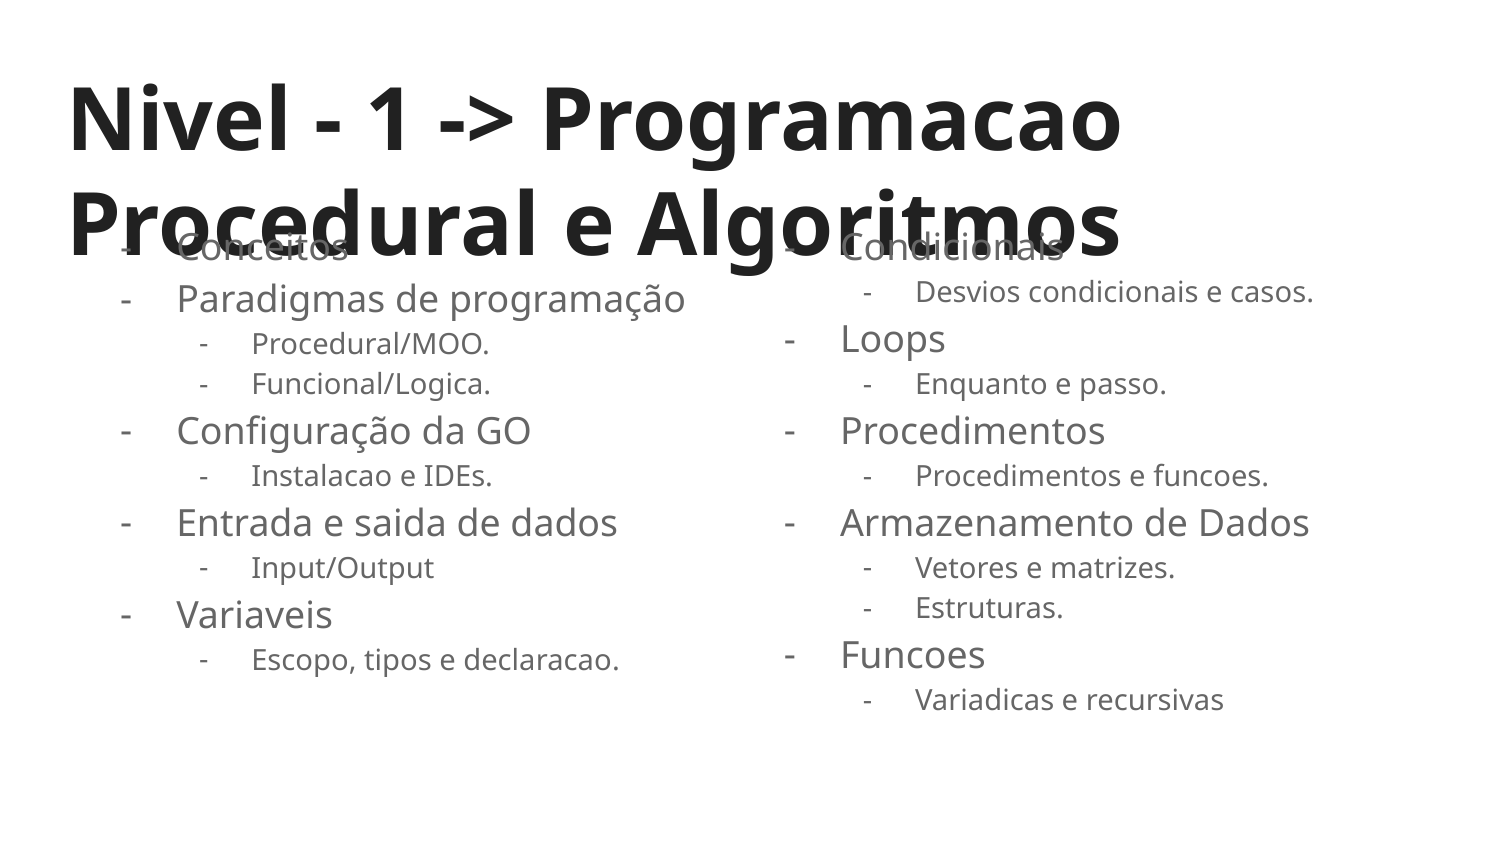

# Nivel - 1 -> Programacao Procedural e Algoritmos
Conceitos
Paradigmas de programação
Procedural/MOO.
Funcional/Logica.
Configuração da GO
Instalacao e IDEs.
Entrada e saida de dados
Input/Output
Variaveis
Escopo, tipos e declaracao.
Condicionais
Desvios condicionais e casos.
Loops
Enquanto e passo.
Procedimentos
Procedimentos e funcoes.
Armazenamento de Dados
Vetores e matrizes.
Estruturas.
Funcoes
Variadicas e recursivas